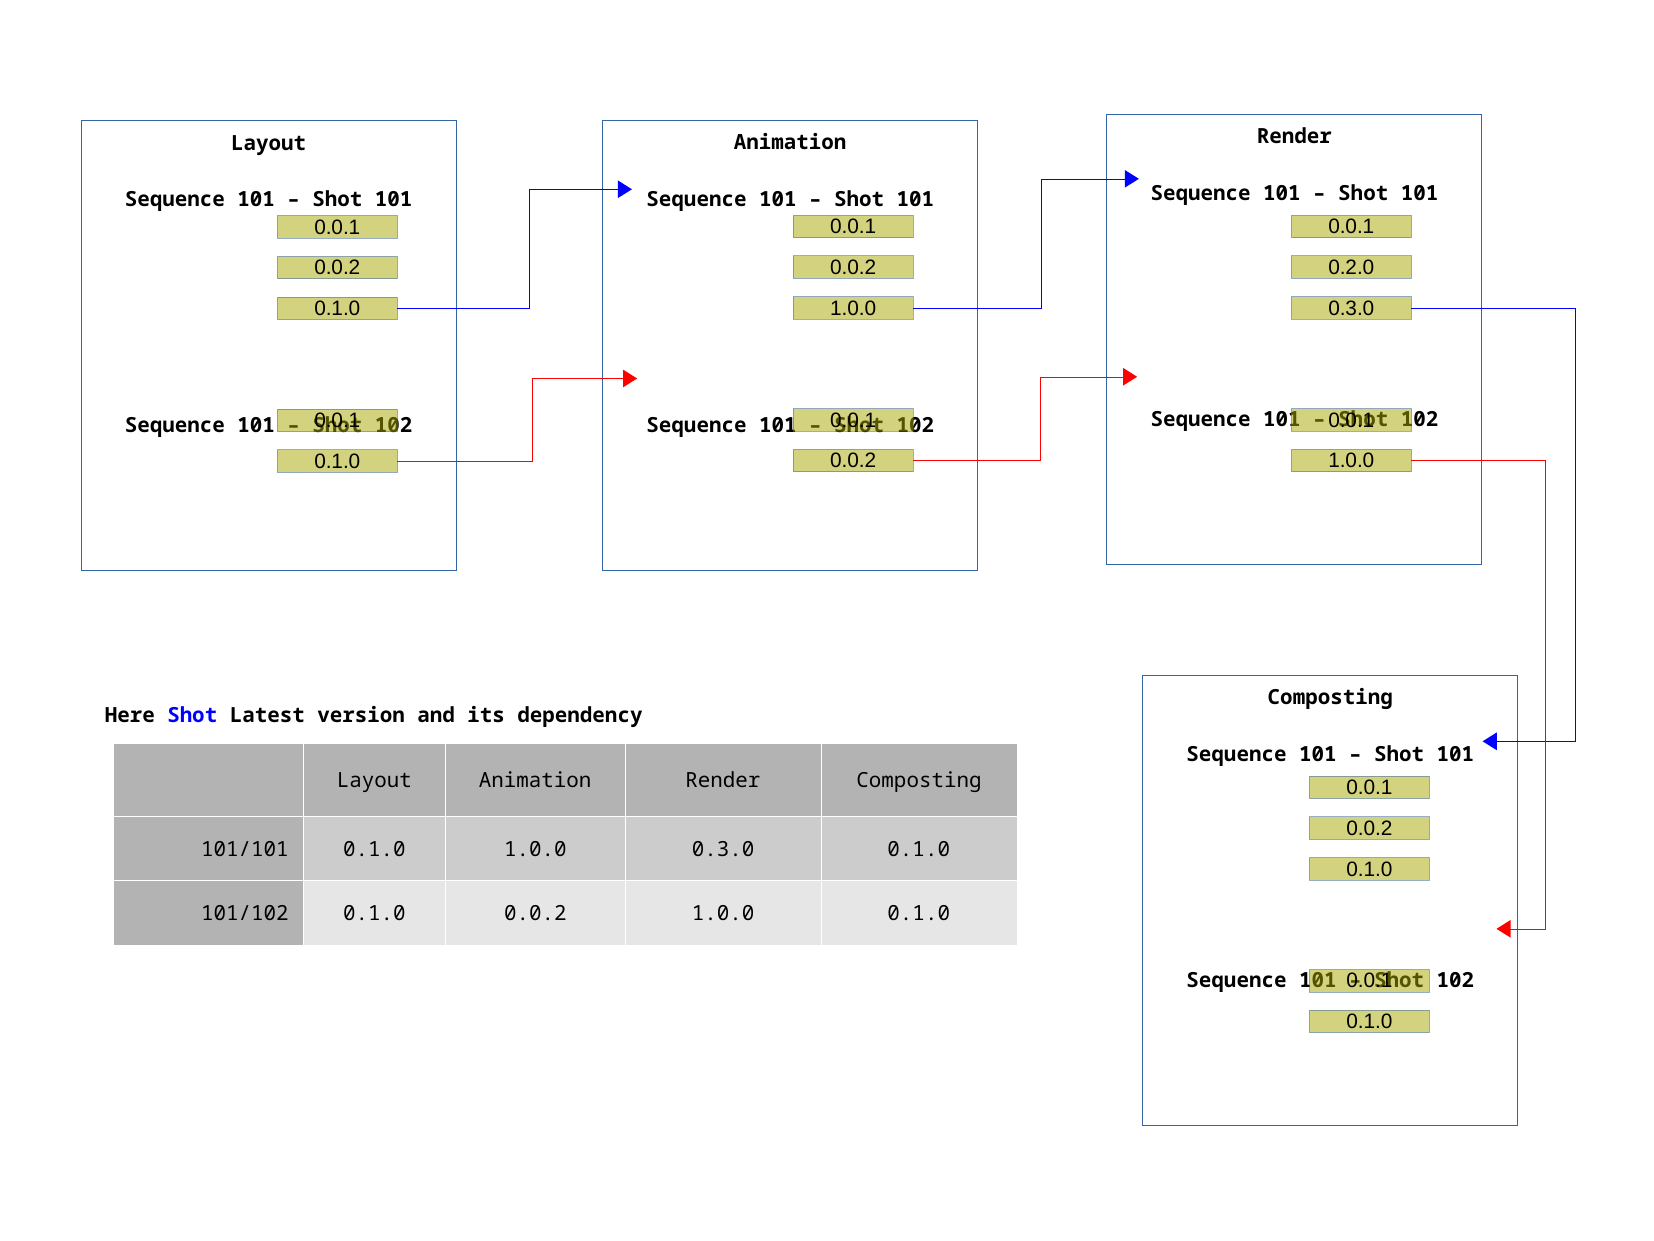

Render
Sequence 101 – Shot 101
Sequence 101 – Shot 102
Animation
Sequence 101 – Shot 101
Sequence 101 – Shot 102
Layout
Sequence 101 – Shot 101
Sequence 101 – Shot 102
0.0.1
0.0.1
0.0.1
0.0.2
0.2.0
0.0.2
1.0.0
0.3.0
0.1.0
0.0.1
0.0.1
0.0.1
0.0.2
1.0.0
0.1.0
Composting
Sequence 101 – Shot 101
Sequence 101 – Shot 102
Here Shot Latest version and its dependency
| | Layout | Animation | Render | Composting |
| --- | --- | --- | --- | --- |
| 101/101 | 0.1.0 | 1.0.0 | 0.3.0 | 0.1.0 |
| 101/102 | 0.1.0 | 0.0.2 | 1.0.0 | 0.1.0 |
0.0.1
0.0.2
0.1.0
0.0.1
0.1.0